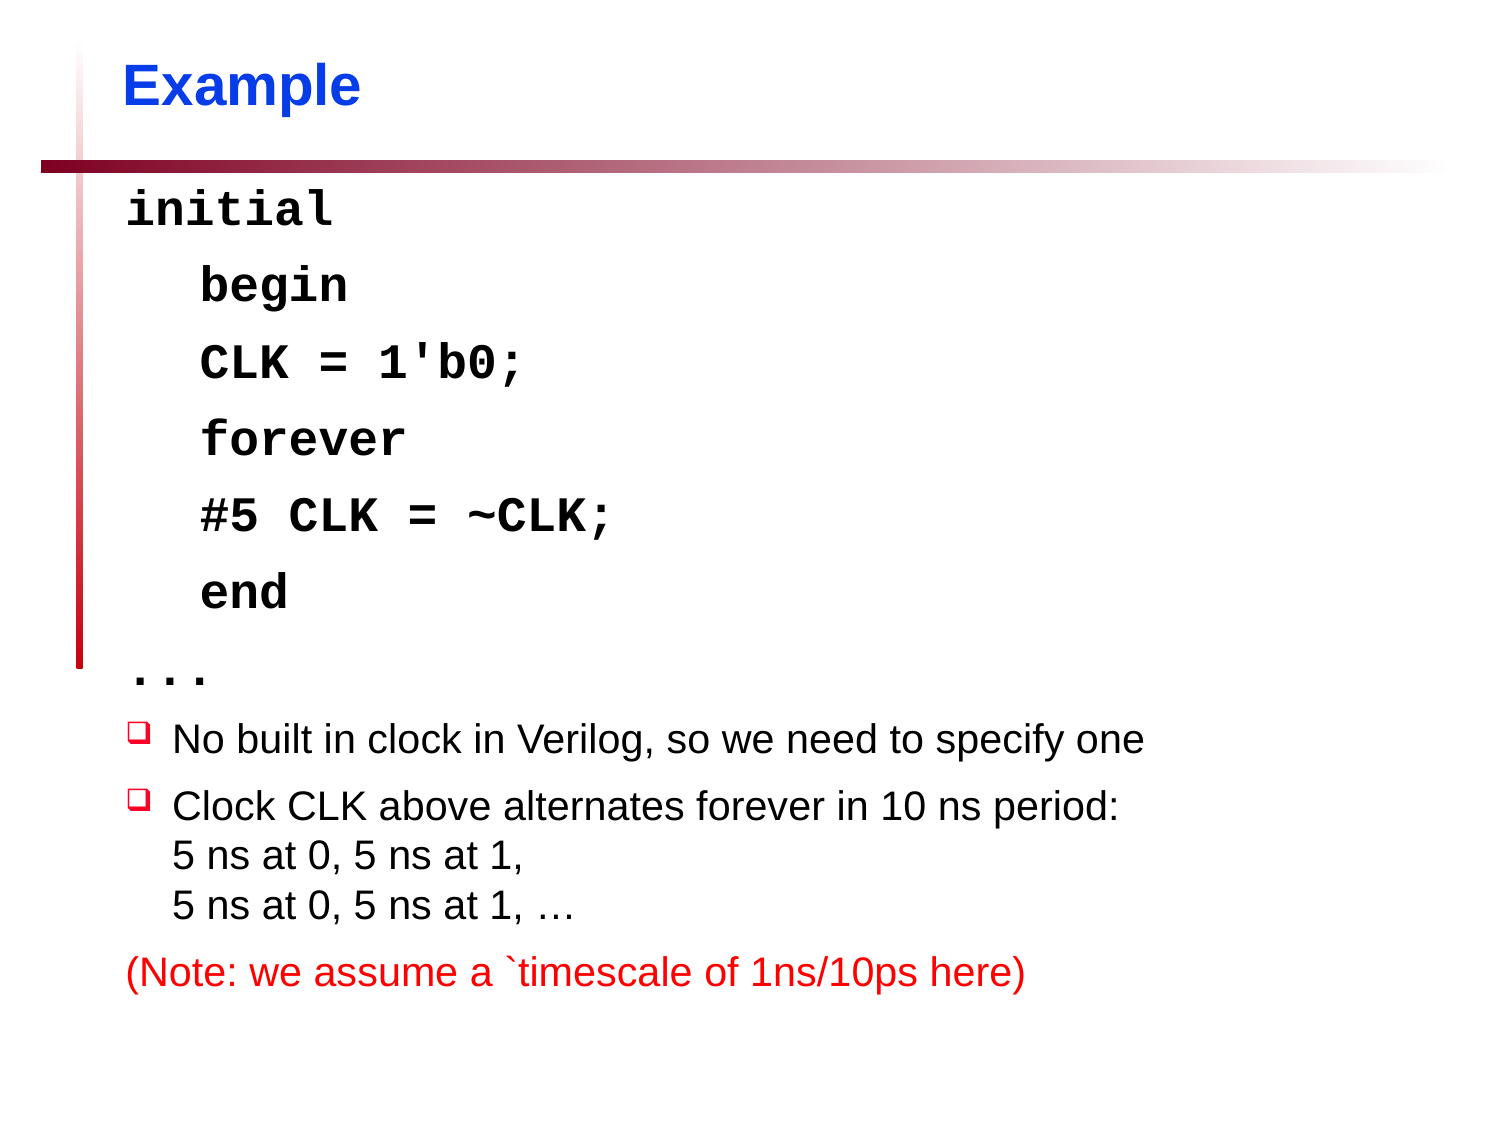

# Example
initial
	begin
		CLK = 1'b0;
		forever
			#5 CLK = ~CLK;
	end
...
No built in clock in Verilog, so we need to specify one
Clock CLK above alternates forever in 10 ns period:
5 ns at 0, 5 ns at 1,
5 ns at 0, 5 ns at 1, …
(Note: we assume a `timescale of 1ns/10ps here)